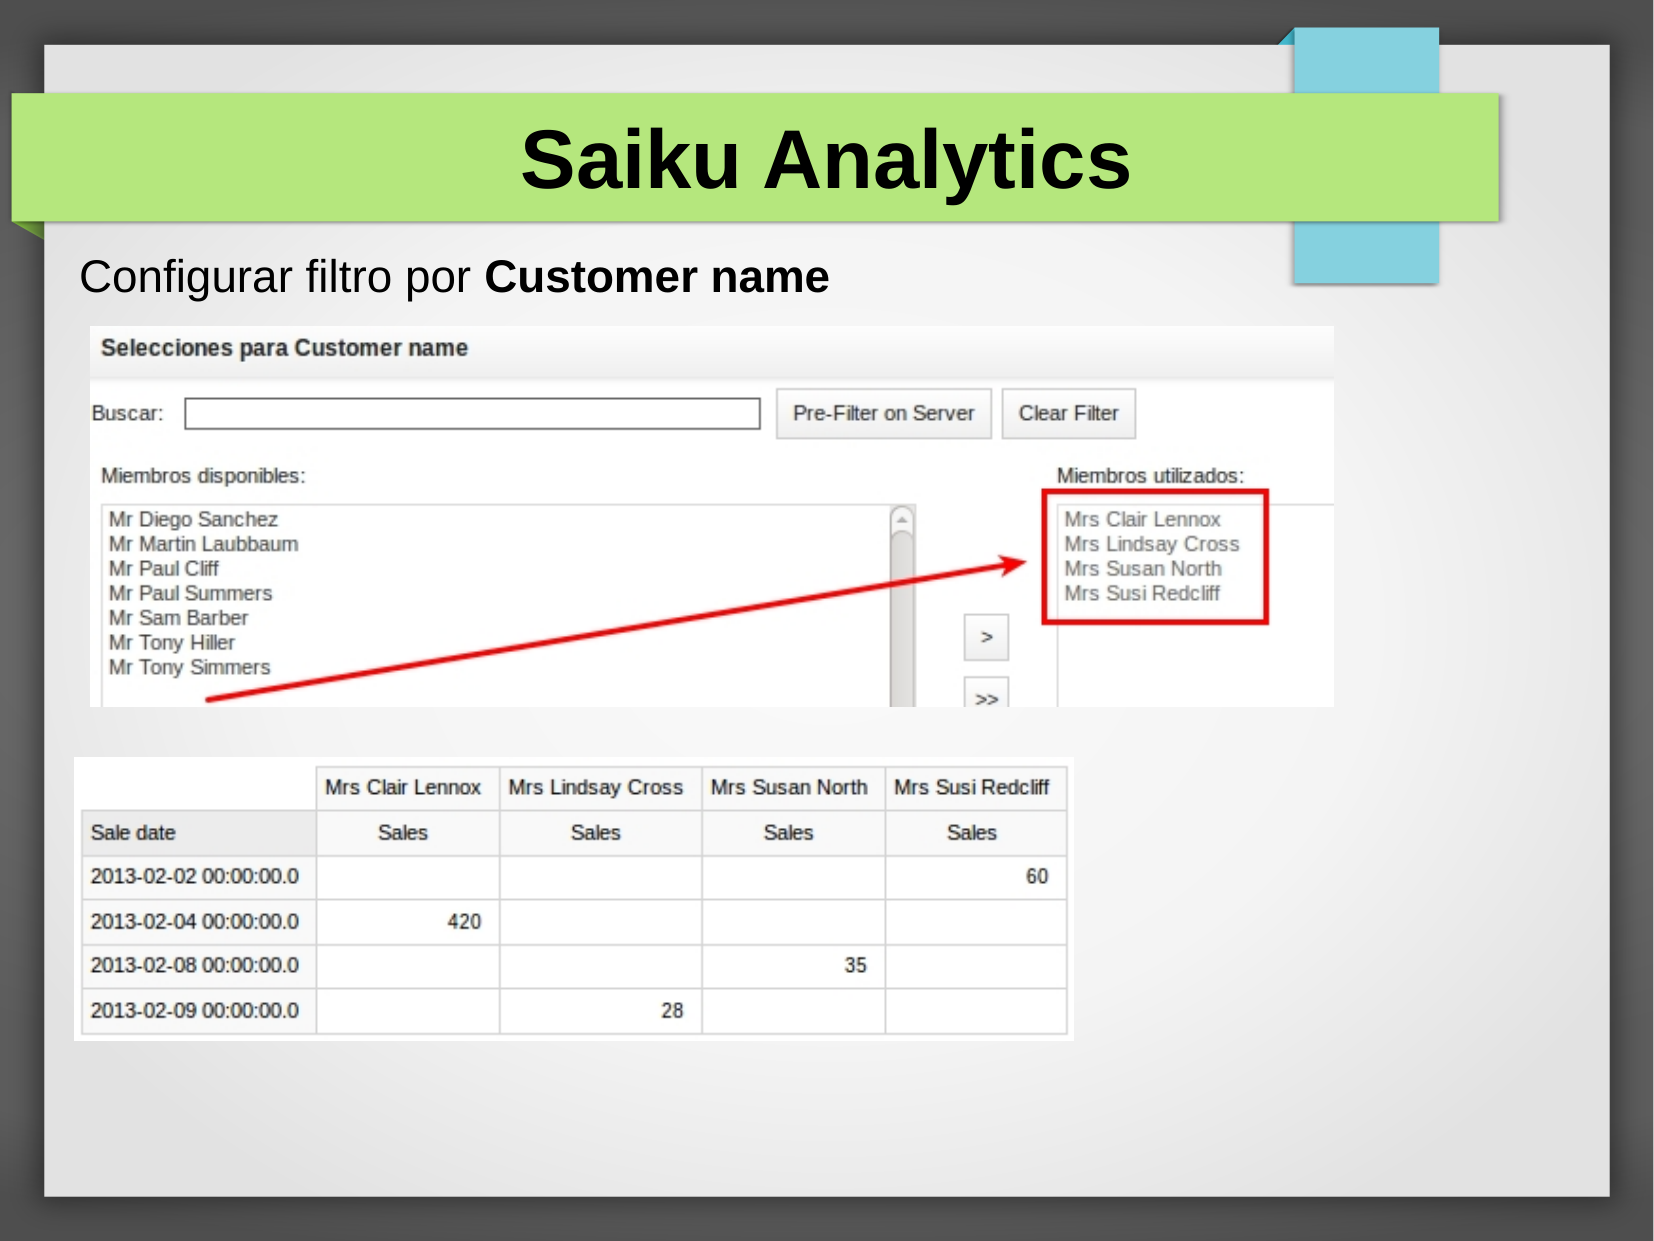

# Saiku Analytics
Configurar filtro por Customer name